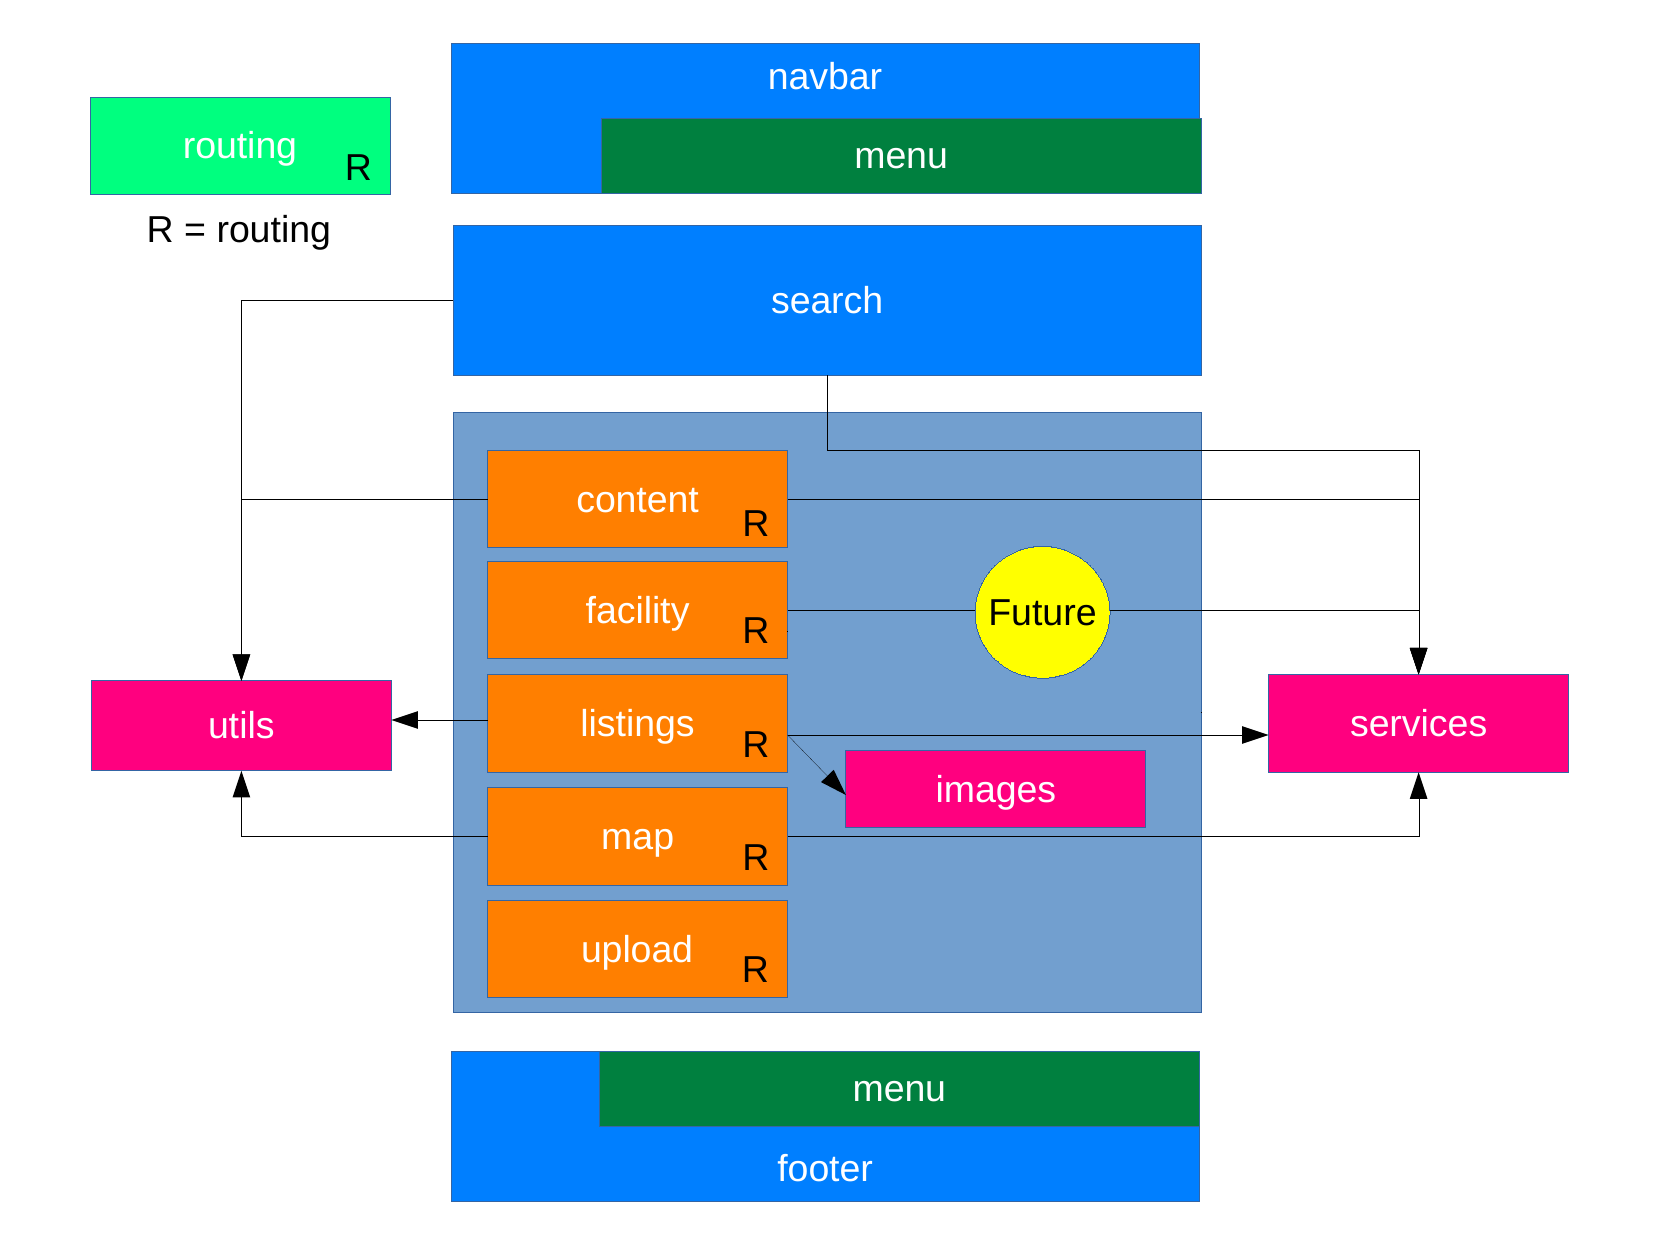

navbar
routing
menu
R
R = routing
search
content
R
Future
facility
R
listings
services
utils
R
images
map
R
upload
R
footer
menu